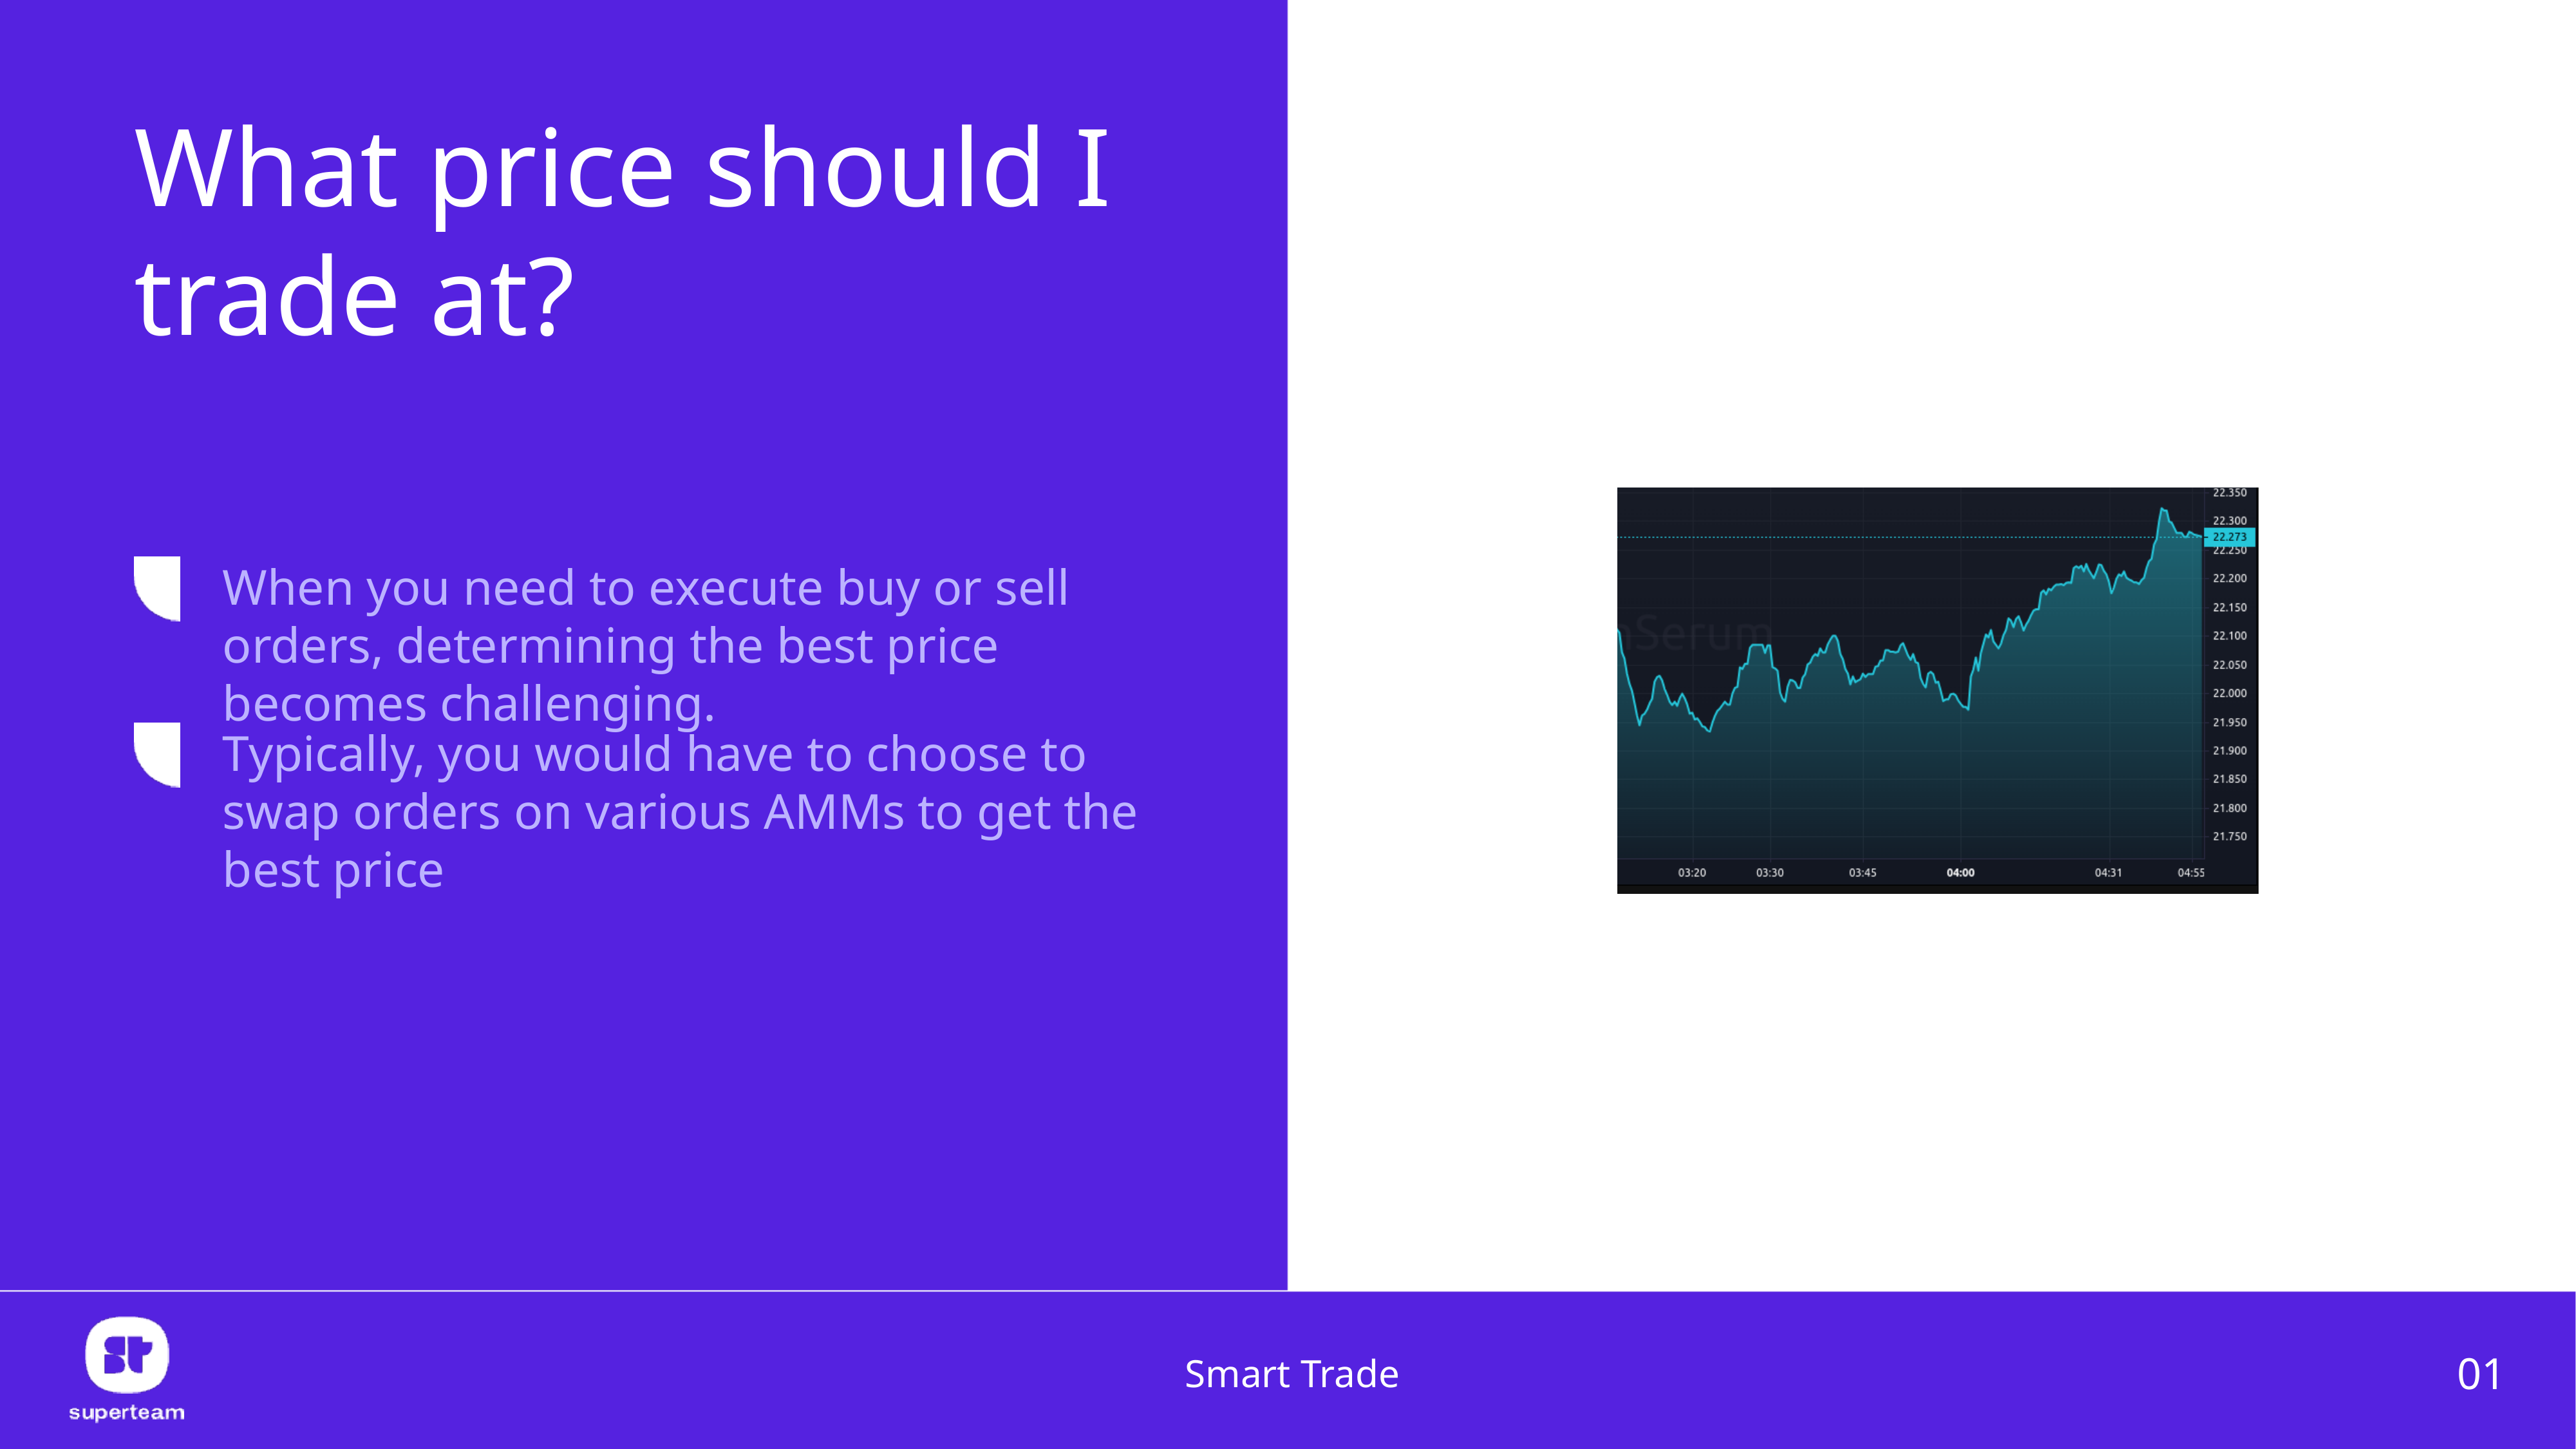

What price should I trade at?
When you need to execute buy or sell orders, determining the best price becomes challenging.
Typically, you would have to choose to swap orders on various AMMs to get the best price
01
Smart Trade